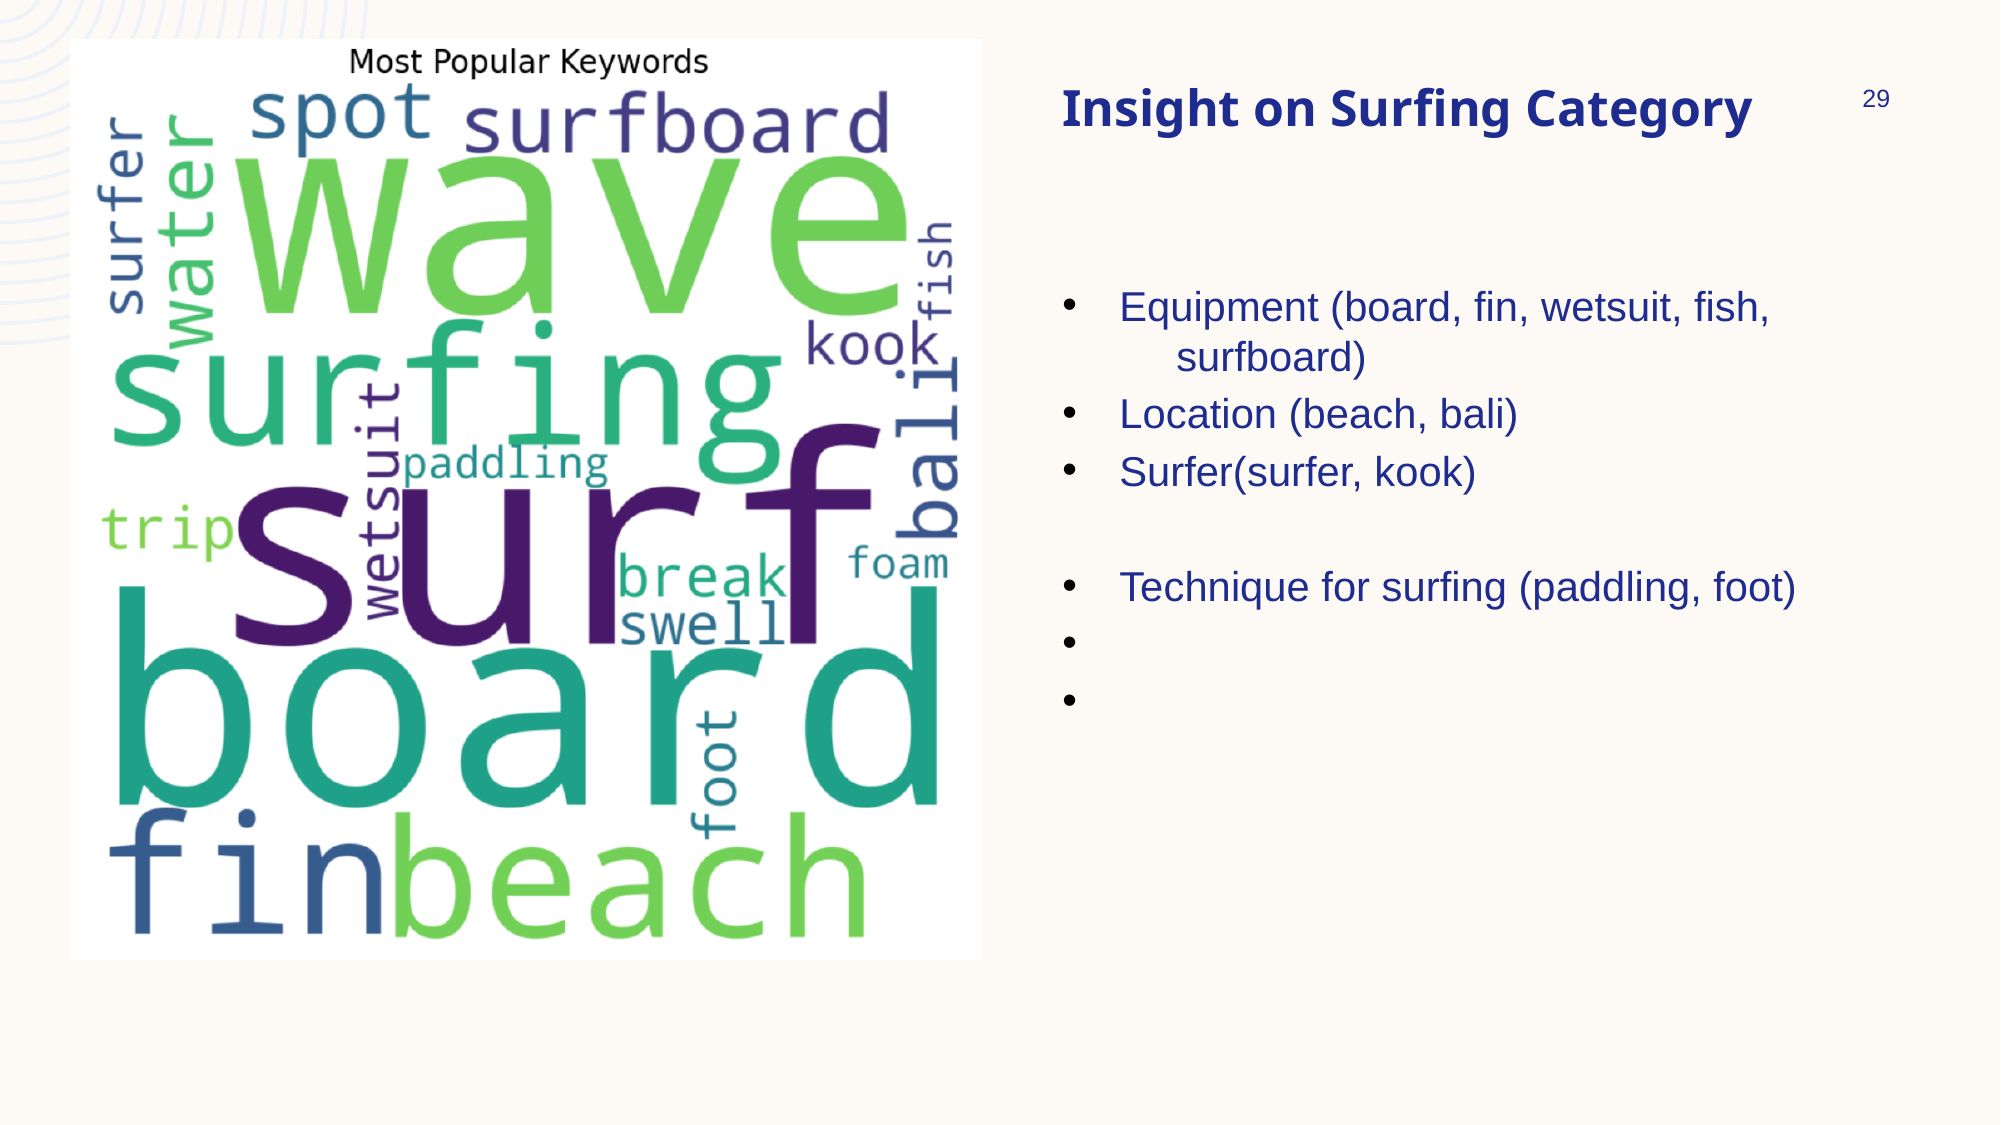

# Insight on Surfing Category
Equipment (board, fin, wetsuit, fish, surfboard)
Location (beach, bali)
Surfer(surfer, kook)
Technique for surfing (paddling, foot)